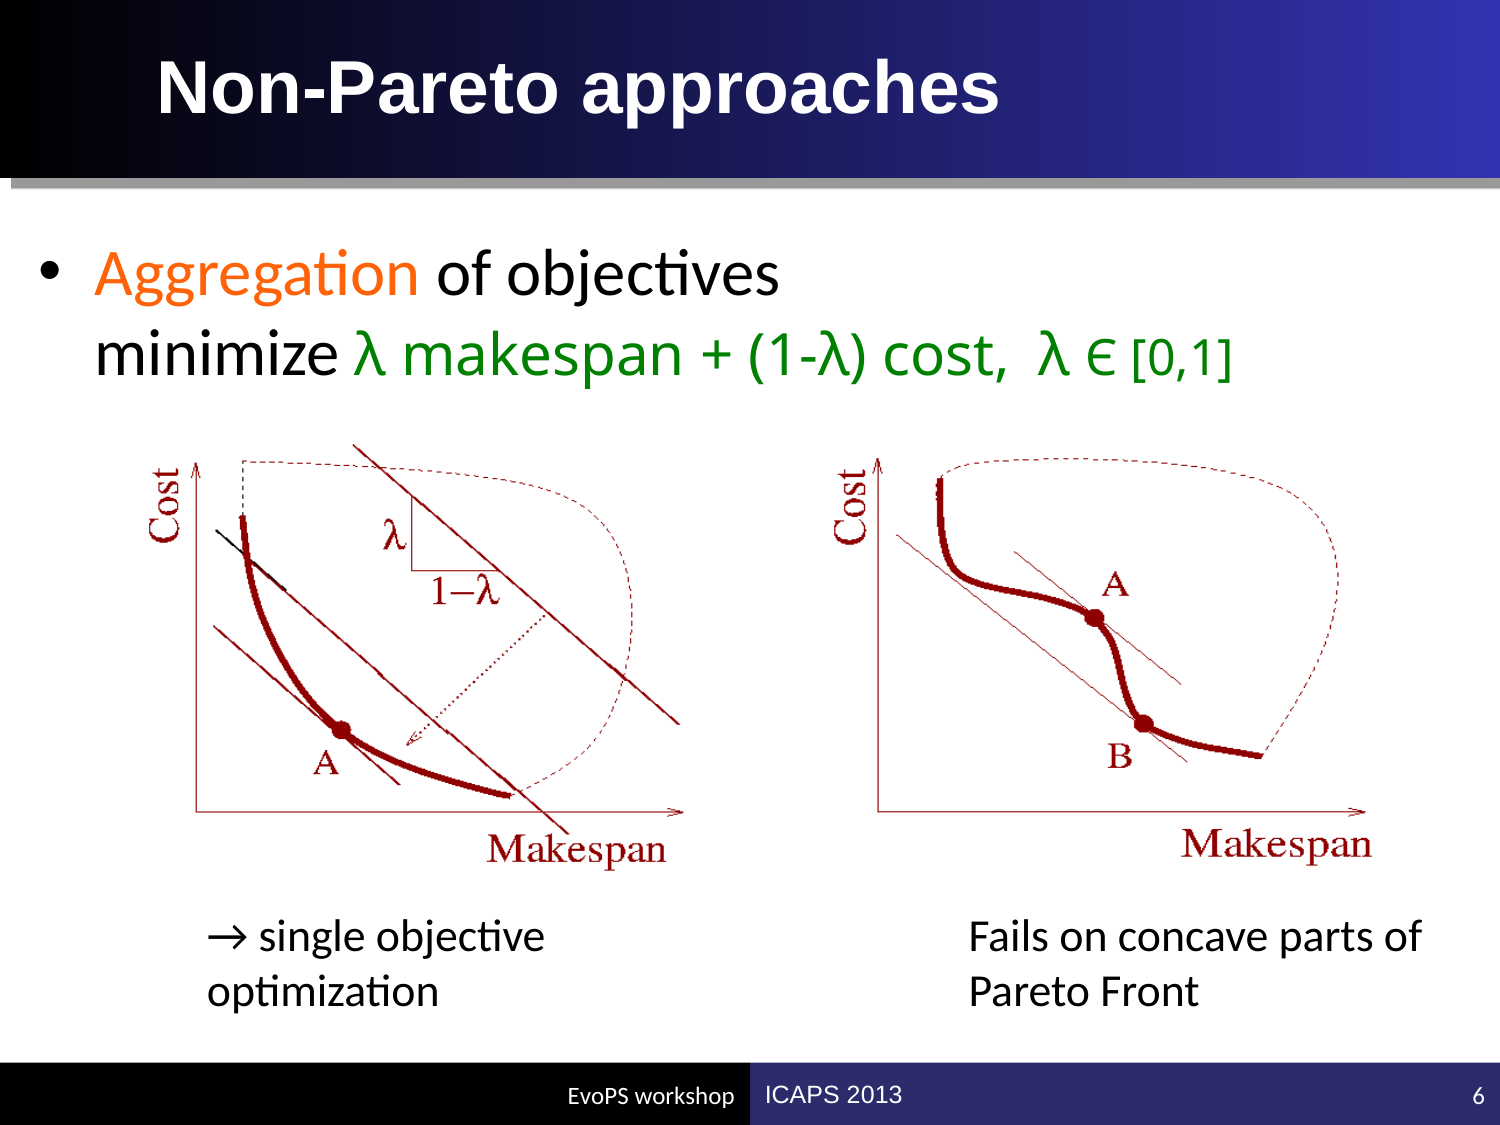

Non-Pareto approaches
# Aggregation of objectives minimize λ makespan + (1-λ) cost, λ Є [0,1]
Fails on concave parts of Pareto Front
→ single objective optimization
6